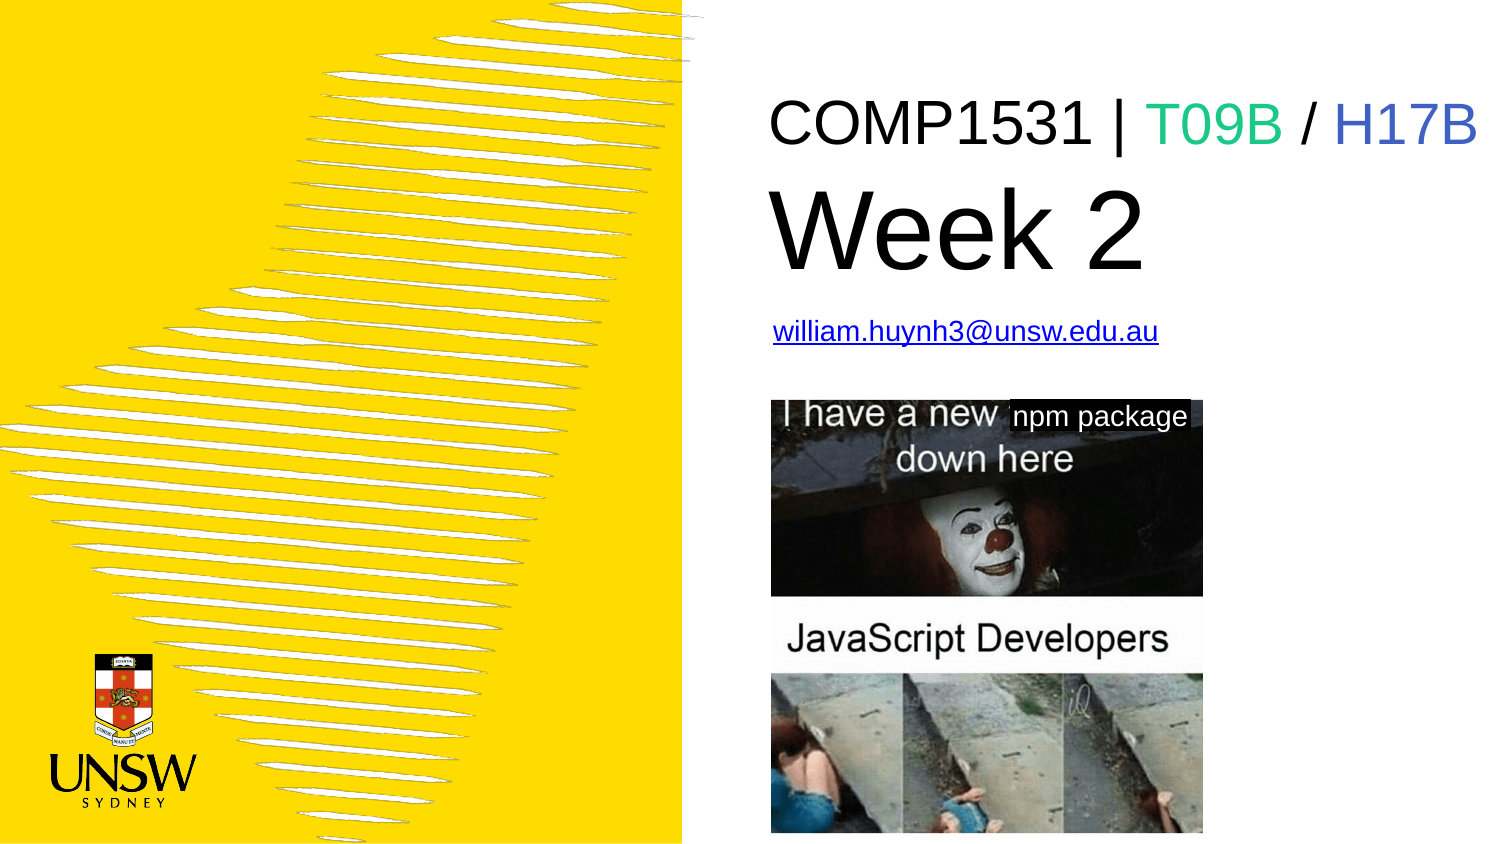

# COMP1531 | T09B / H17B Week 2
william.huynh3@unsw.edu.au
npm package